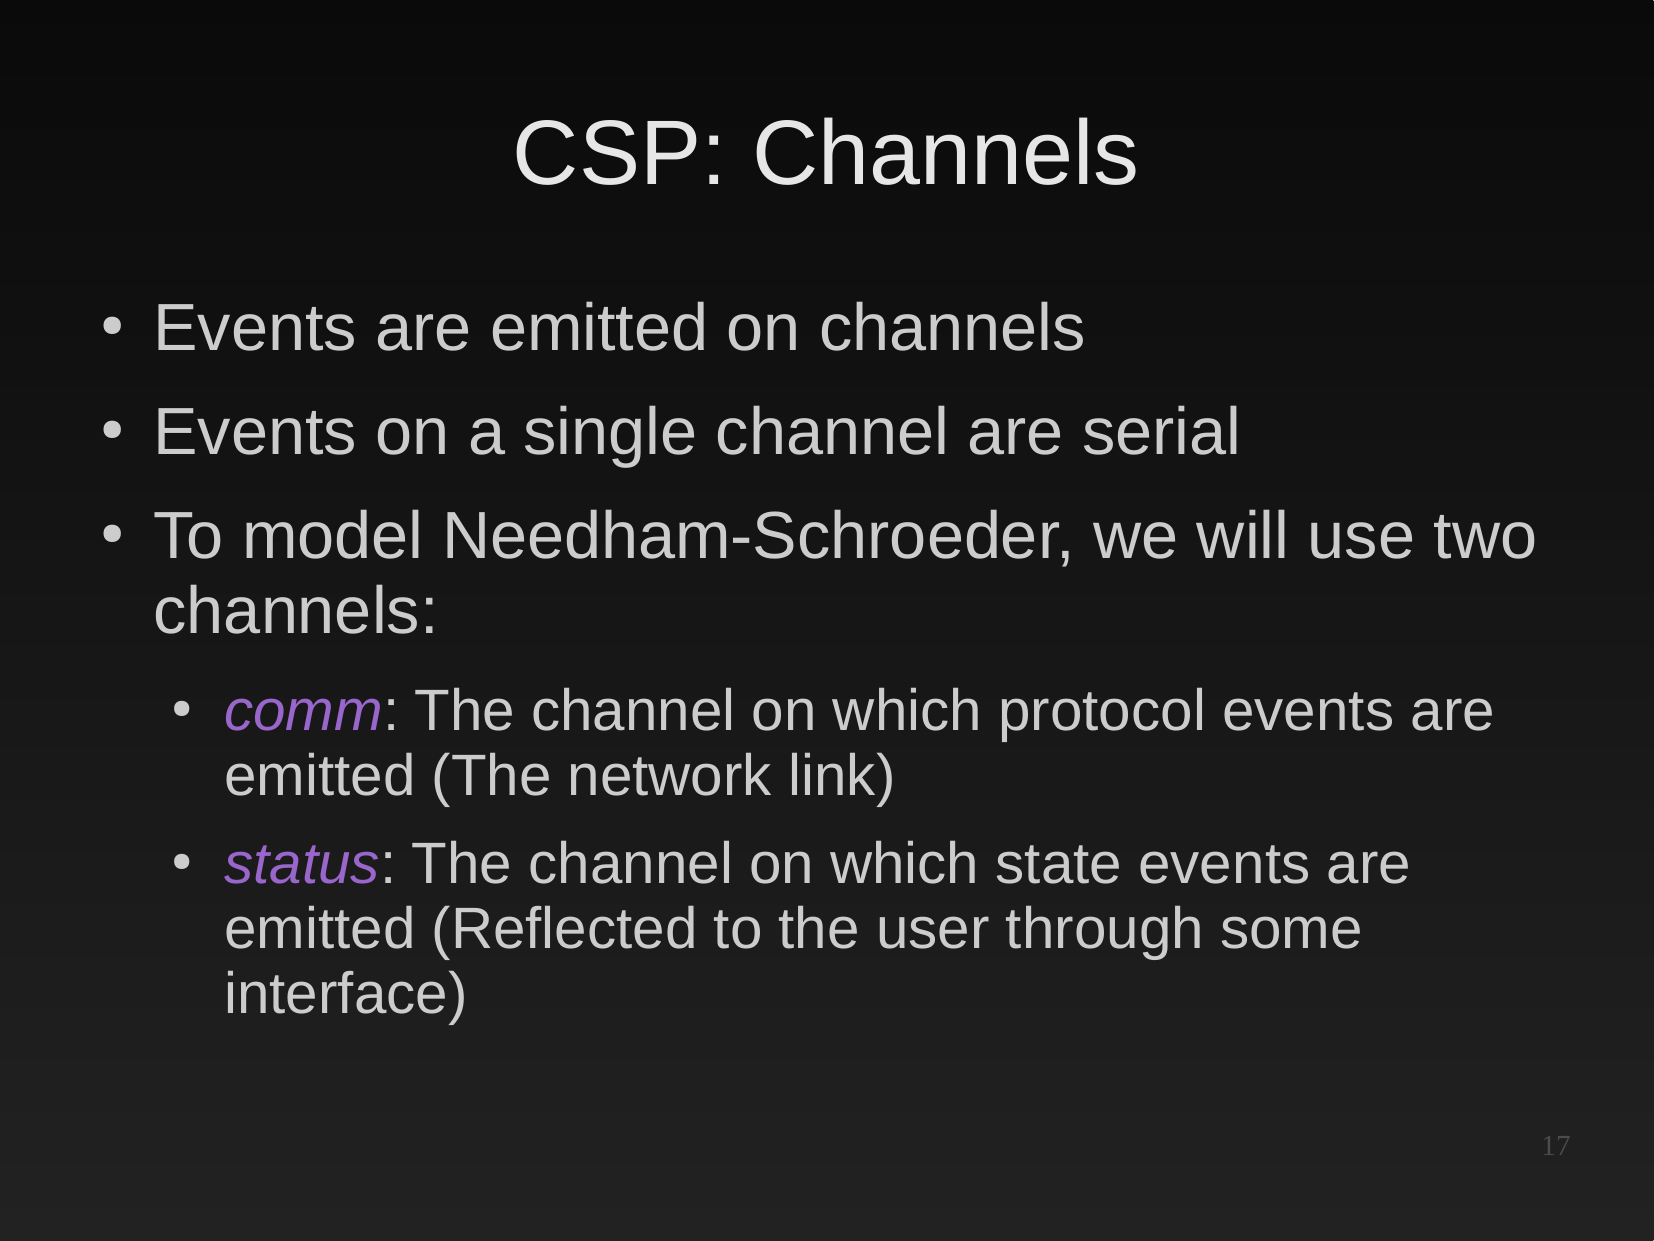

# CSP: Channels
Events are emitted on channels
Events on a single channel are serial
To model Needham-Schroeder, we will use two channels:
comm: The channel on which protocol events are emitted (The network link)
status: The channel on which state events are emitted (Reflected to the user through some interface)
17